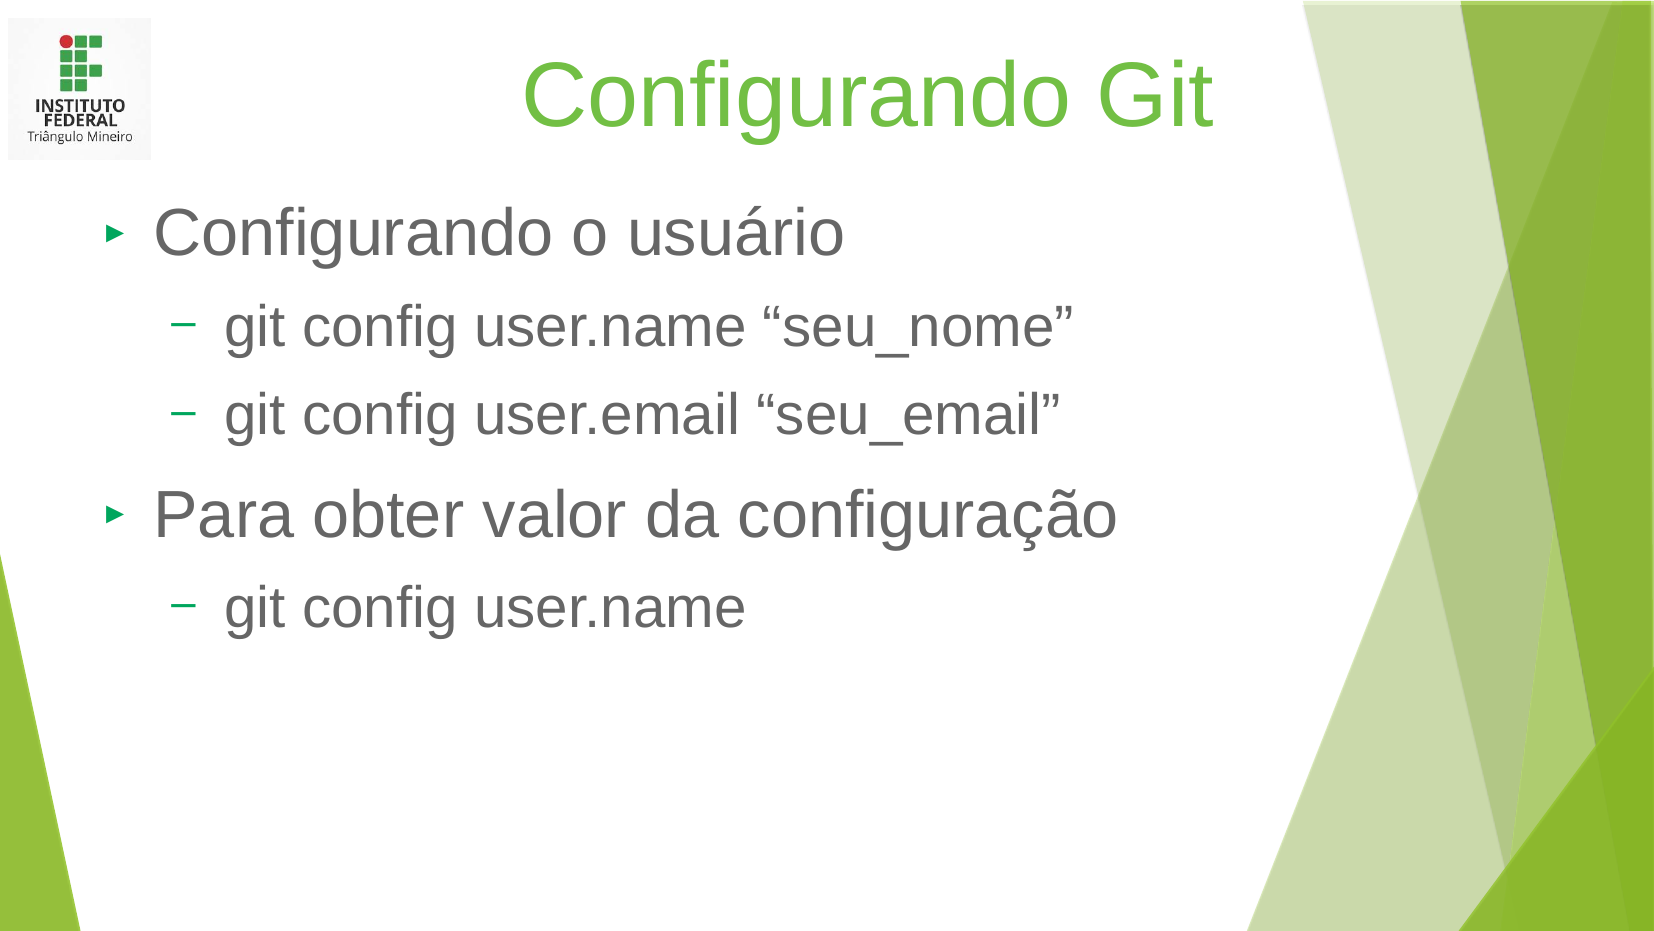

# Configurando Git
Configurando o usuário
git config user.name “seu_nome”
git config user.email “seu_email”
Para obter valor da configuração
git config user.name